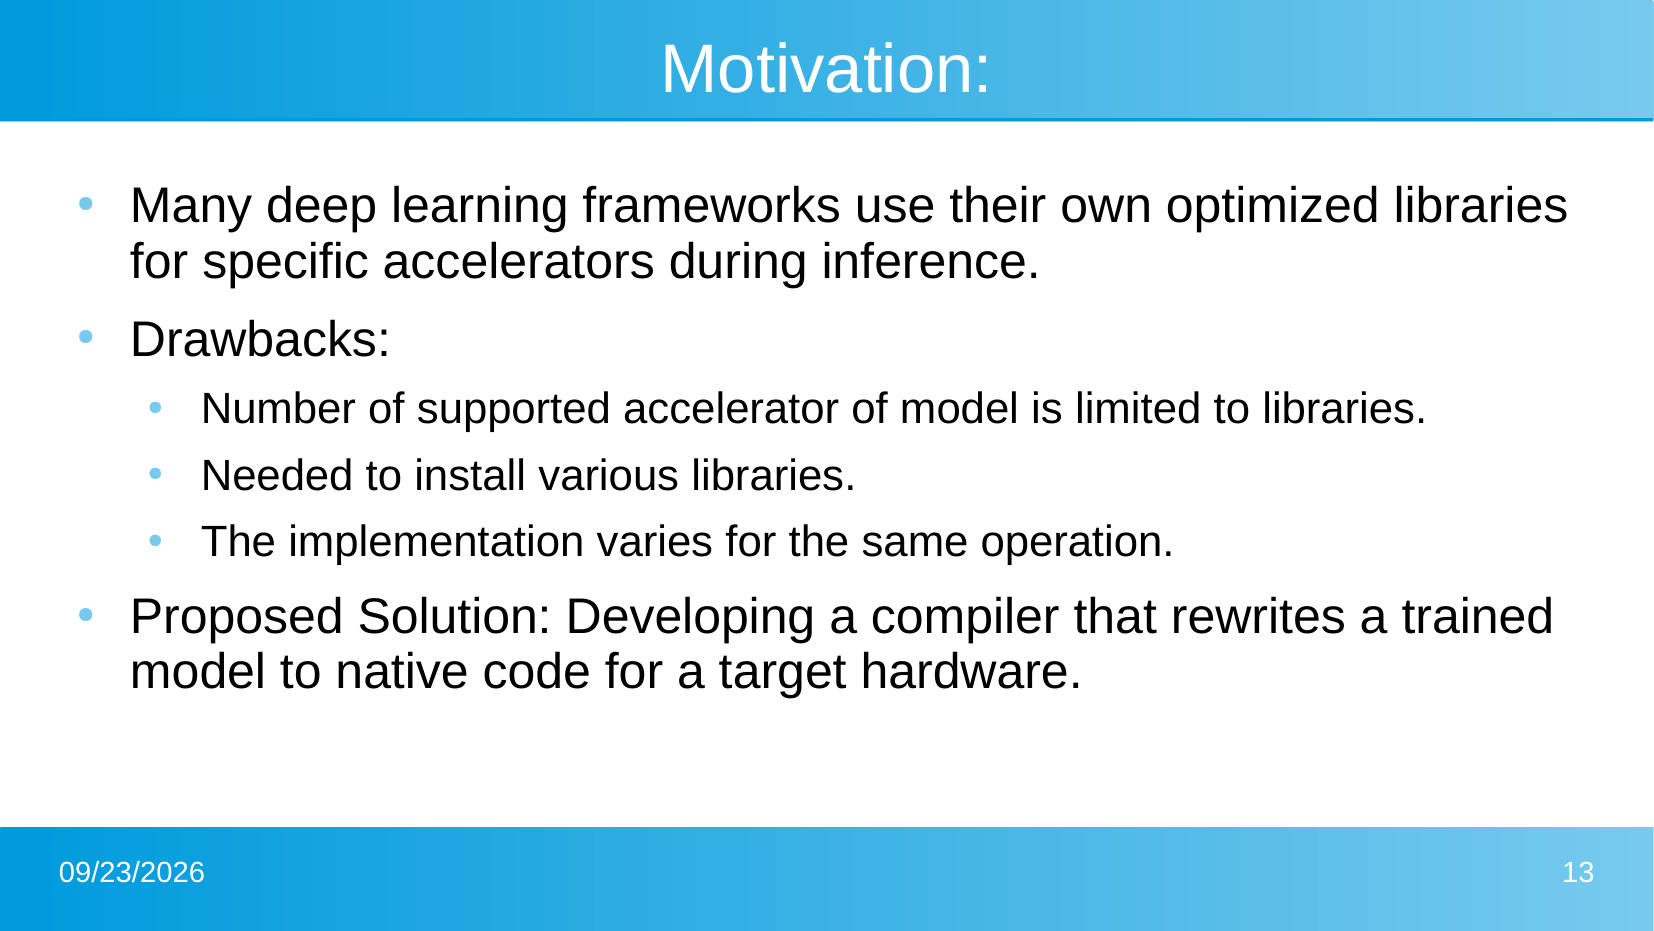

# Motivation:
Many deep learning frameworks use their own optimized libraries for specific accelerators during inference.
Drawbacks:
Number of supported accelerator of model is limited to libraries.
Needed to install various libraries.
The implementation varies for the same operation.
Proposed Solution: Developing a compiler that rewrites a trained model to native code for a target hardware.
13